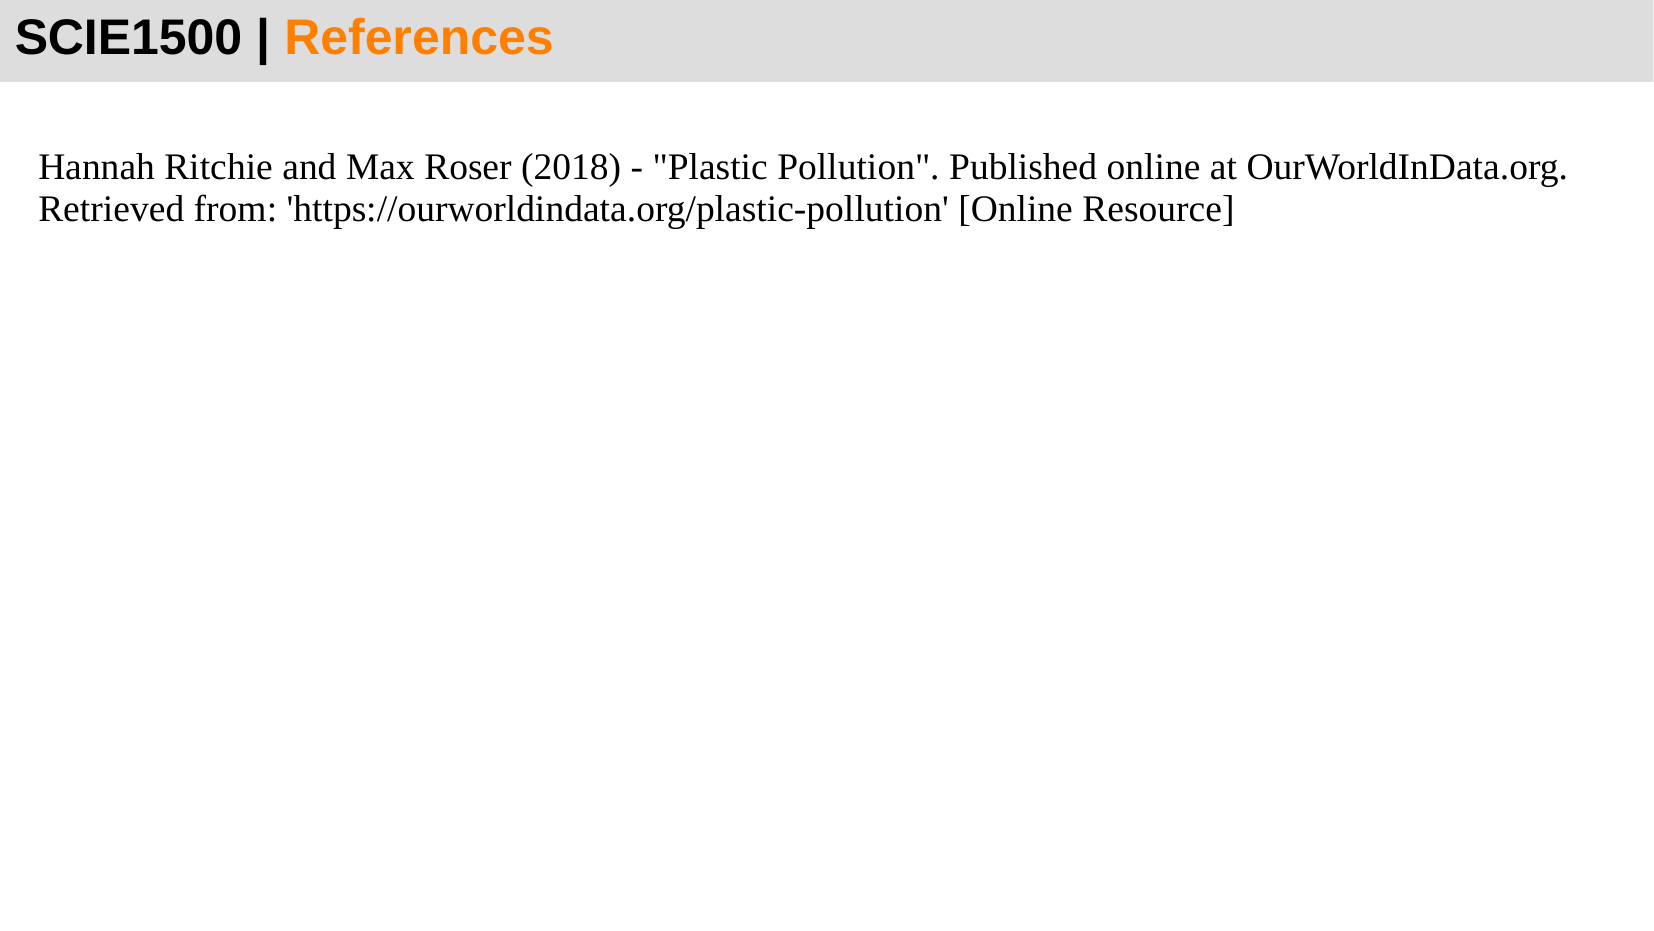

SCIE1500 | References
Hannah Ritchie and Max Roser (2018) - "Plastic Pollution". Published online at OurWorldInData.org. Retrieved from: 'https://ourworldindata.org/plastic-pollution' [Online Resource]